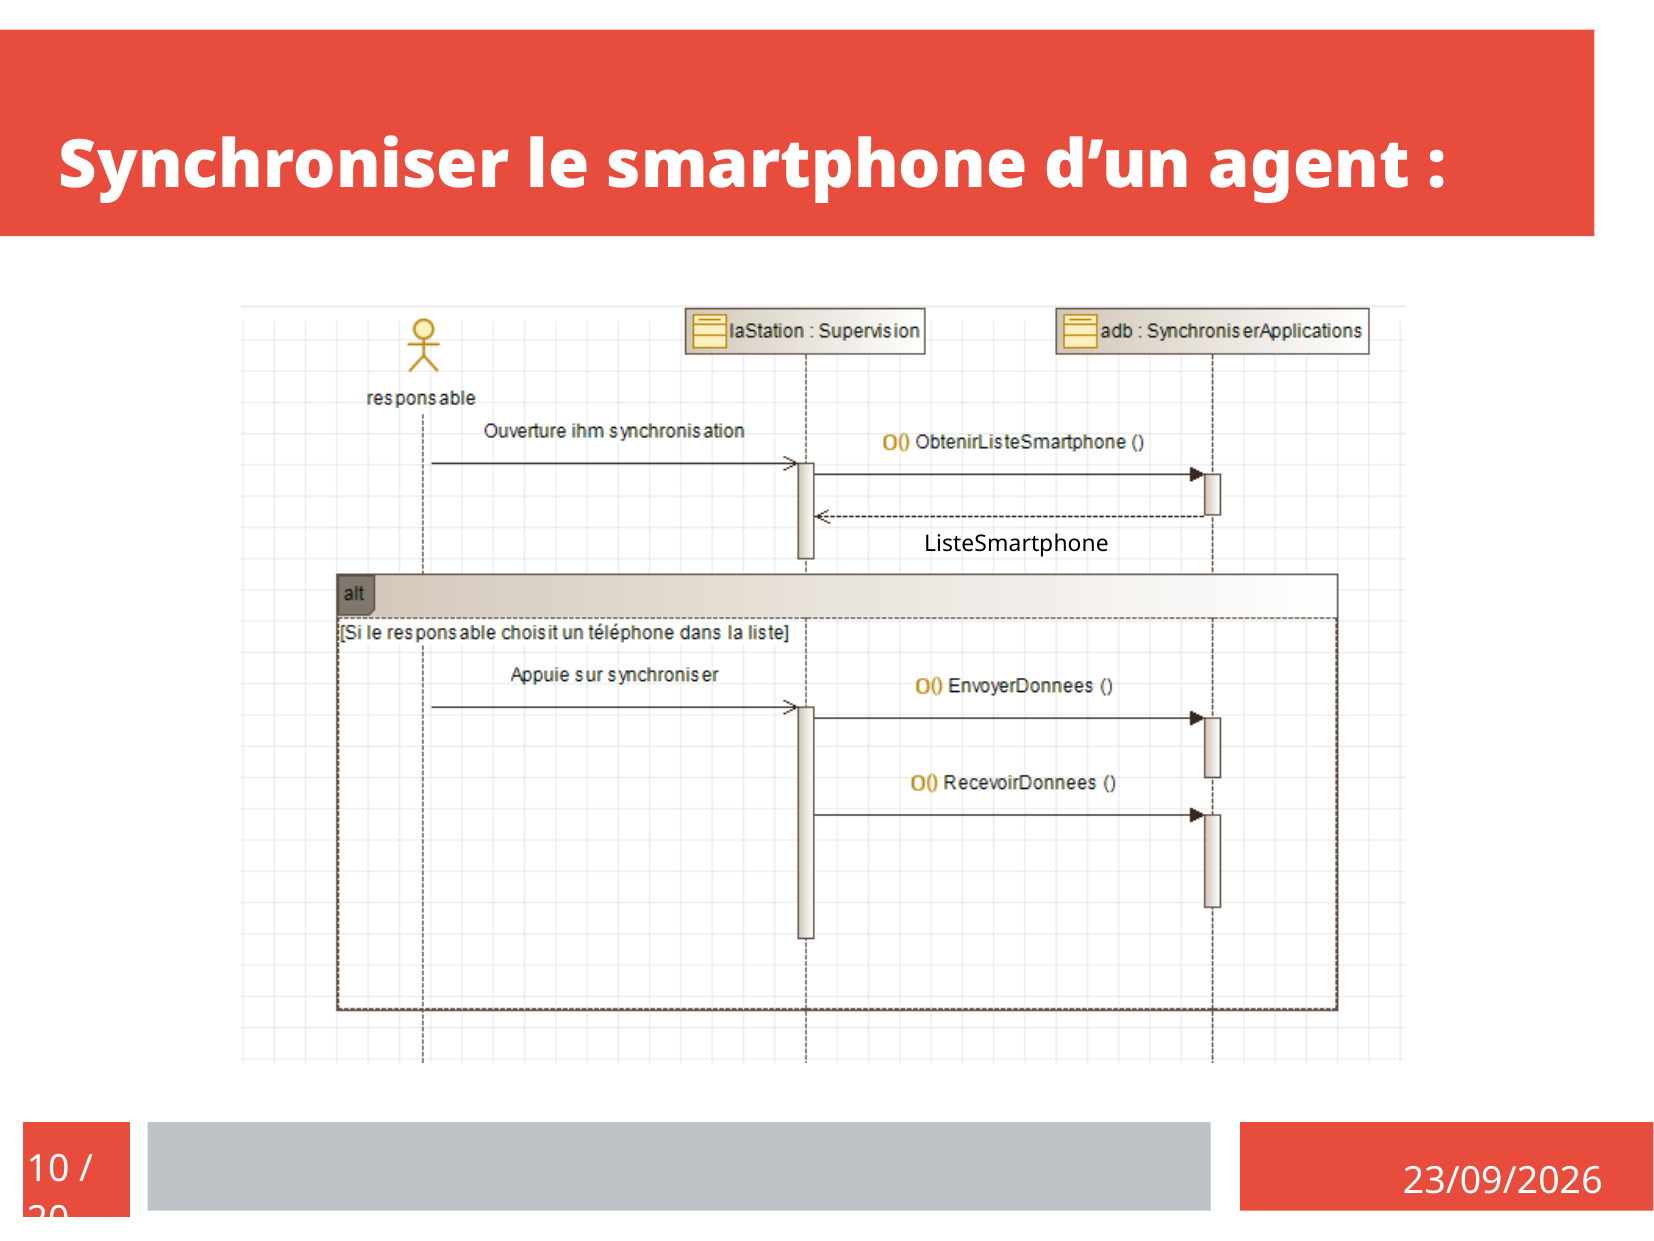

# Synchroniser le smartphone d’un agent :
ListeSmartphone
10